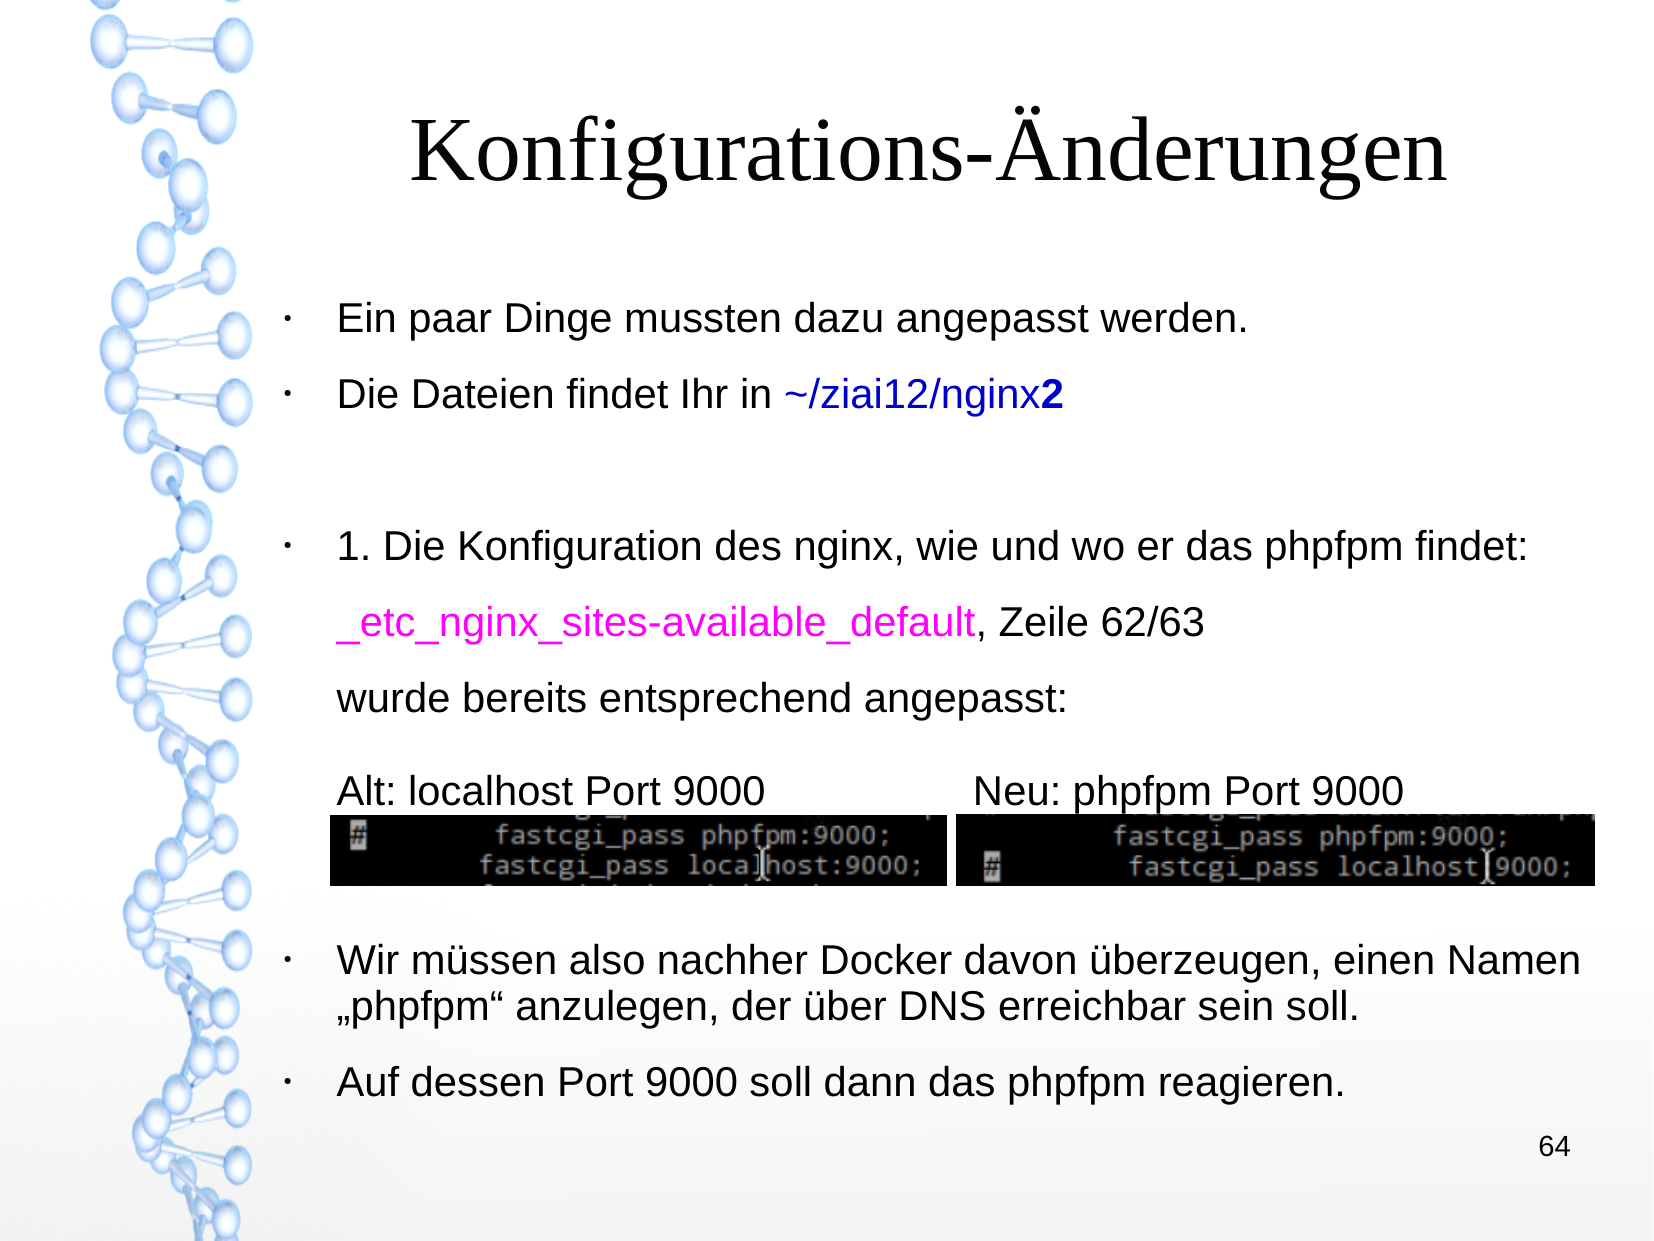

# Konfigurations-Änderungen
Ein paar Dinge mussten dazu angepasst werden.
Die Dateien findet Ihr in ~/ziai12/nginx2
1. Die Konfiguration des nginx, wie und wo er das phpfpm findet:
_etc_nginx_sites-available_default, Zeile 62/63
wurde bereits entsprechend angepasst:
Alt: localhost Port 9000			 Neu: phpfpm Port 9000
Wir müssen also nachher Docker davon überzeugen, einen Namen „phpfpm“ anzulegen, der über DNS erreichbar sein soll.
Auf dessen Port 9000 soll dann das phpfpm reagieren.
64